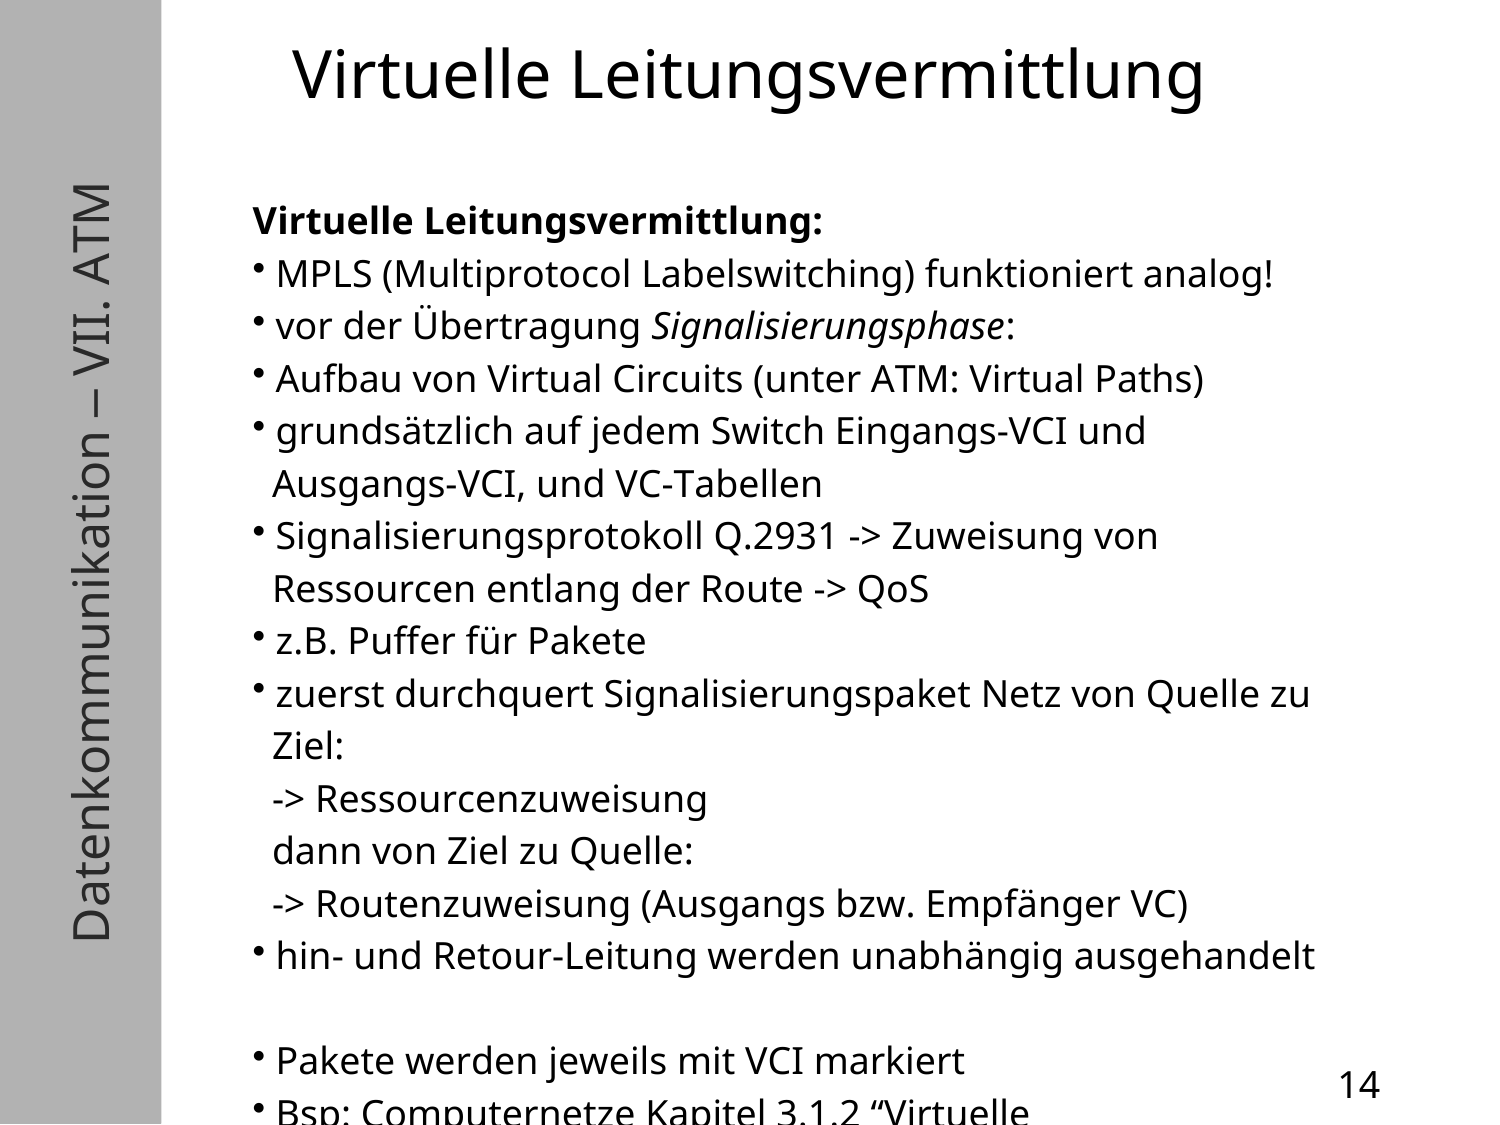

Virtuelle Leitungsvermittlung
Virtuelle Leitungsvermittlung:
 MPLS (Multiprotocol Labelswitching) funktioniert analog!
 vor der Übertragung Signalisierungsphase:
 Aufbau von Virtual Circuits (unter ATM: Virtual Paths)
 grundsätzlich auf jedem Switch Eingangs-VCI und
 Ausgangs-VCI, und VC-Tabellen
 Signalisierungsprotokoll Q.2931 -> Zuweisung von
 Ressourcen entlang der Route -> QoS
 z.B. Puffer für Pakete
 zuerst durchquert Signalisierungspaket Netz von Quelle zu
 Ziel:
 -> Ressourcenzuweisung
 dann von Ziel zu Quelle:
 -> Routenzuweisung (Ausgangs bzw. Empfänger VC)
 hin- und Retour-Leitung werden unabhängig ausgehandelt
 Pakete werden jeweils mit VCI markiert
 Bsp: Computernetze Kapitel 3.1.2 “Virtuelle
 Leitungsvermittlung”
Datenkommunikation – VII. ATM